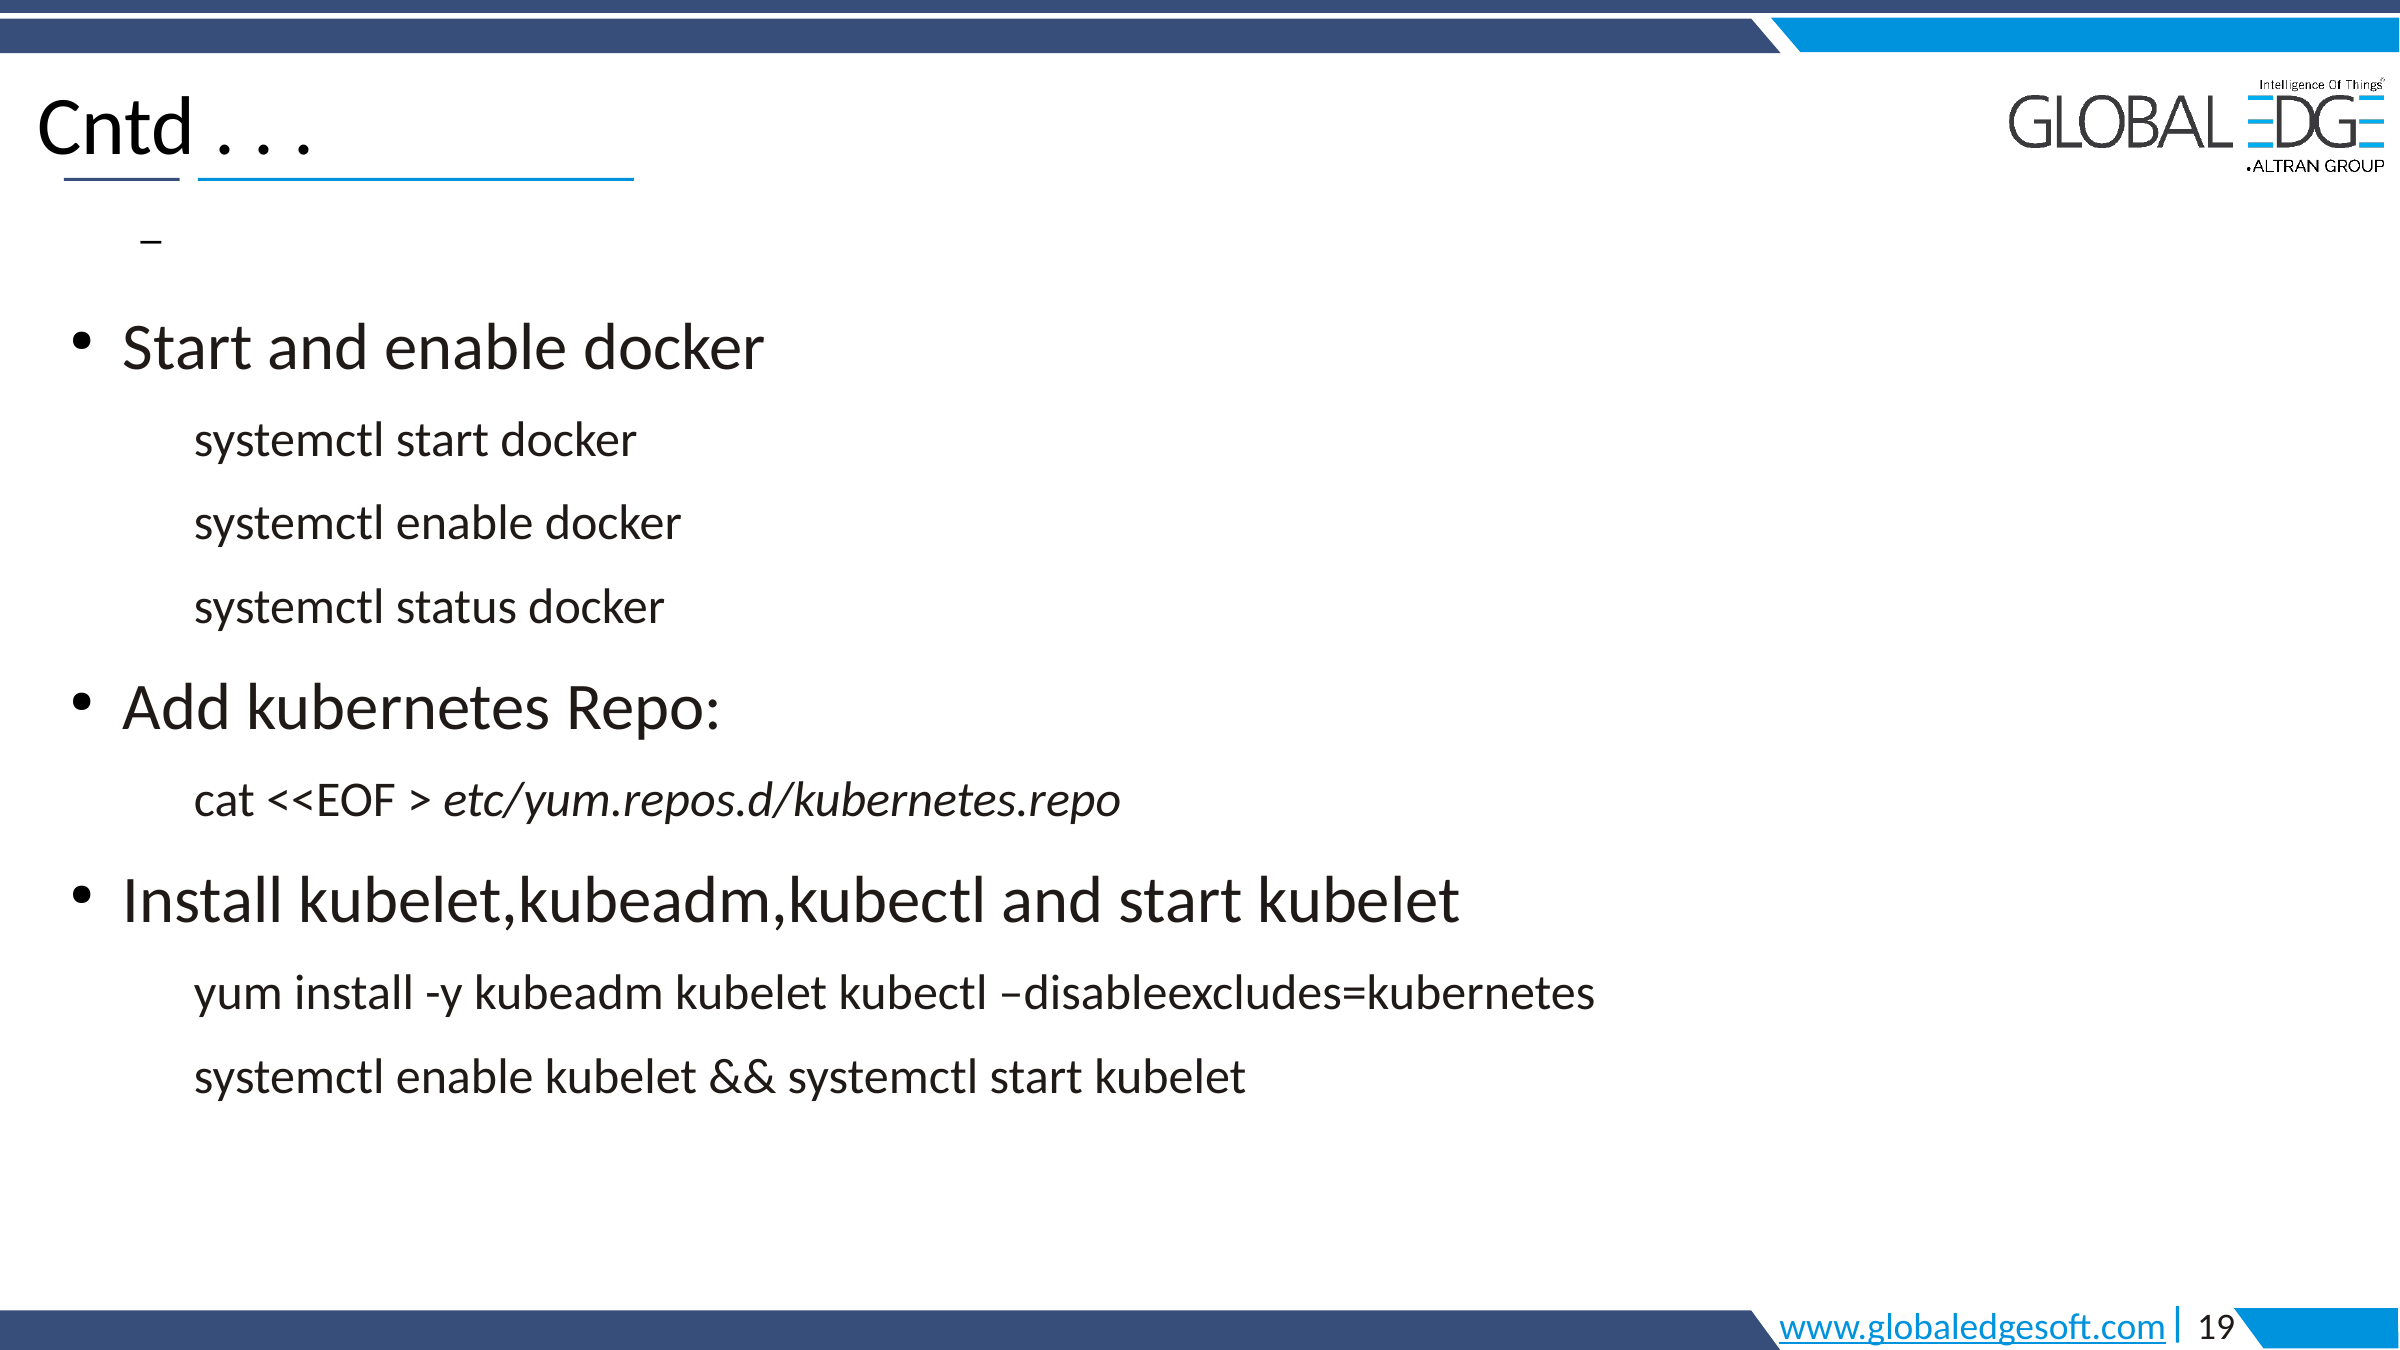

# Cntd . . .
Start and enable docker
systemctl start docker
systemctl enable docker
systemctl status docker
Add kubernetes Repo:
cat <<EOF > etc/yum.repos.d/kubernetes.repo
Install kubelet,kubeadm,kubectl and start kubelet
yum install -y kubeadm kubelet kubectl –disableexcludes=kubernetes
systemctl enable kubelet && systemctl start kubelet